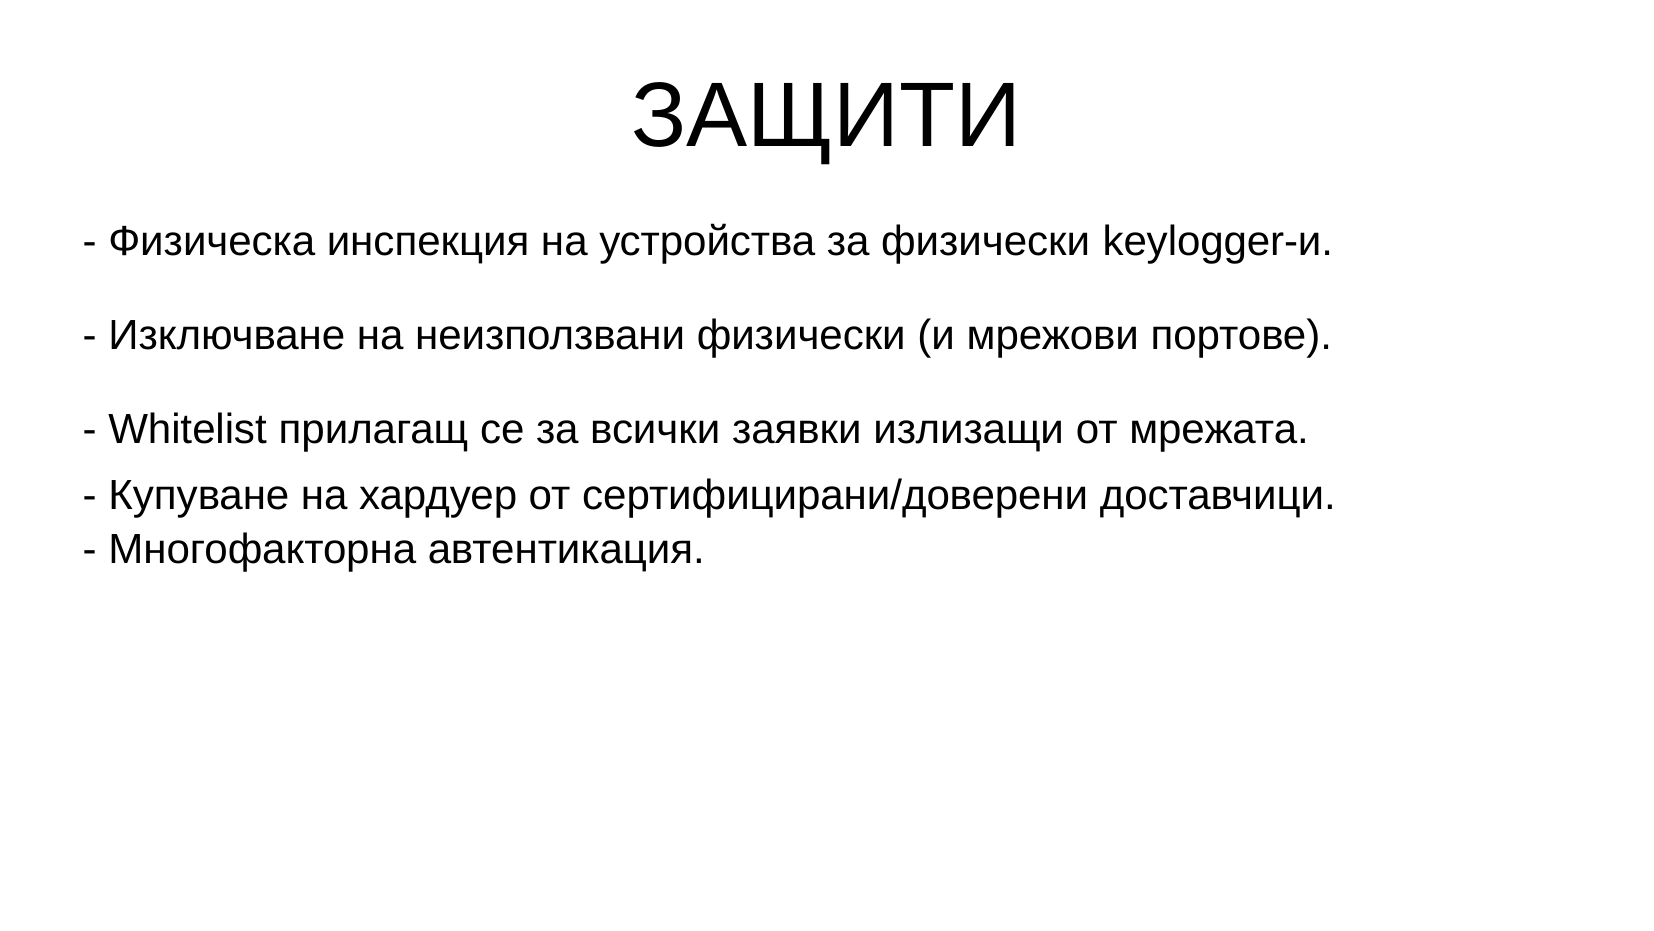

# ЗАЩИТИ
- Физическа инспекция на устройства за физически keylogger-и.
- Изключване на неизползвани физически (и мрежови портове).
- Whitelist прилагащ се за всички заявки излизащи от мрежата.
- Купуване на хардуер от сертифицирани/доверени доставчици.
- Многофакторна автентикация.